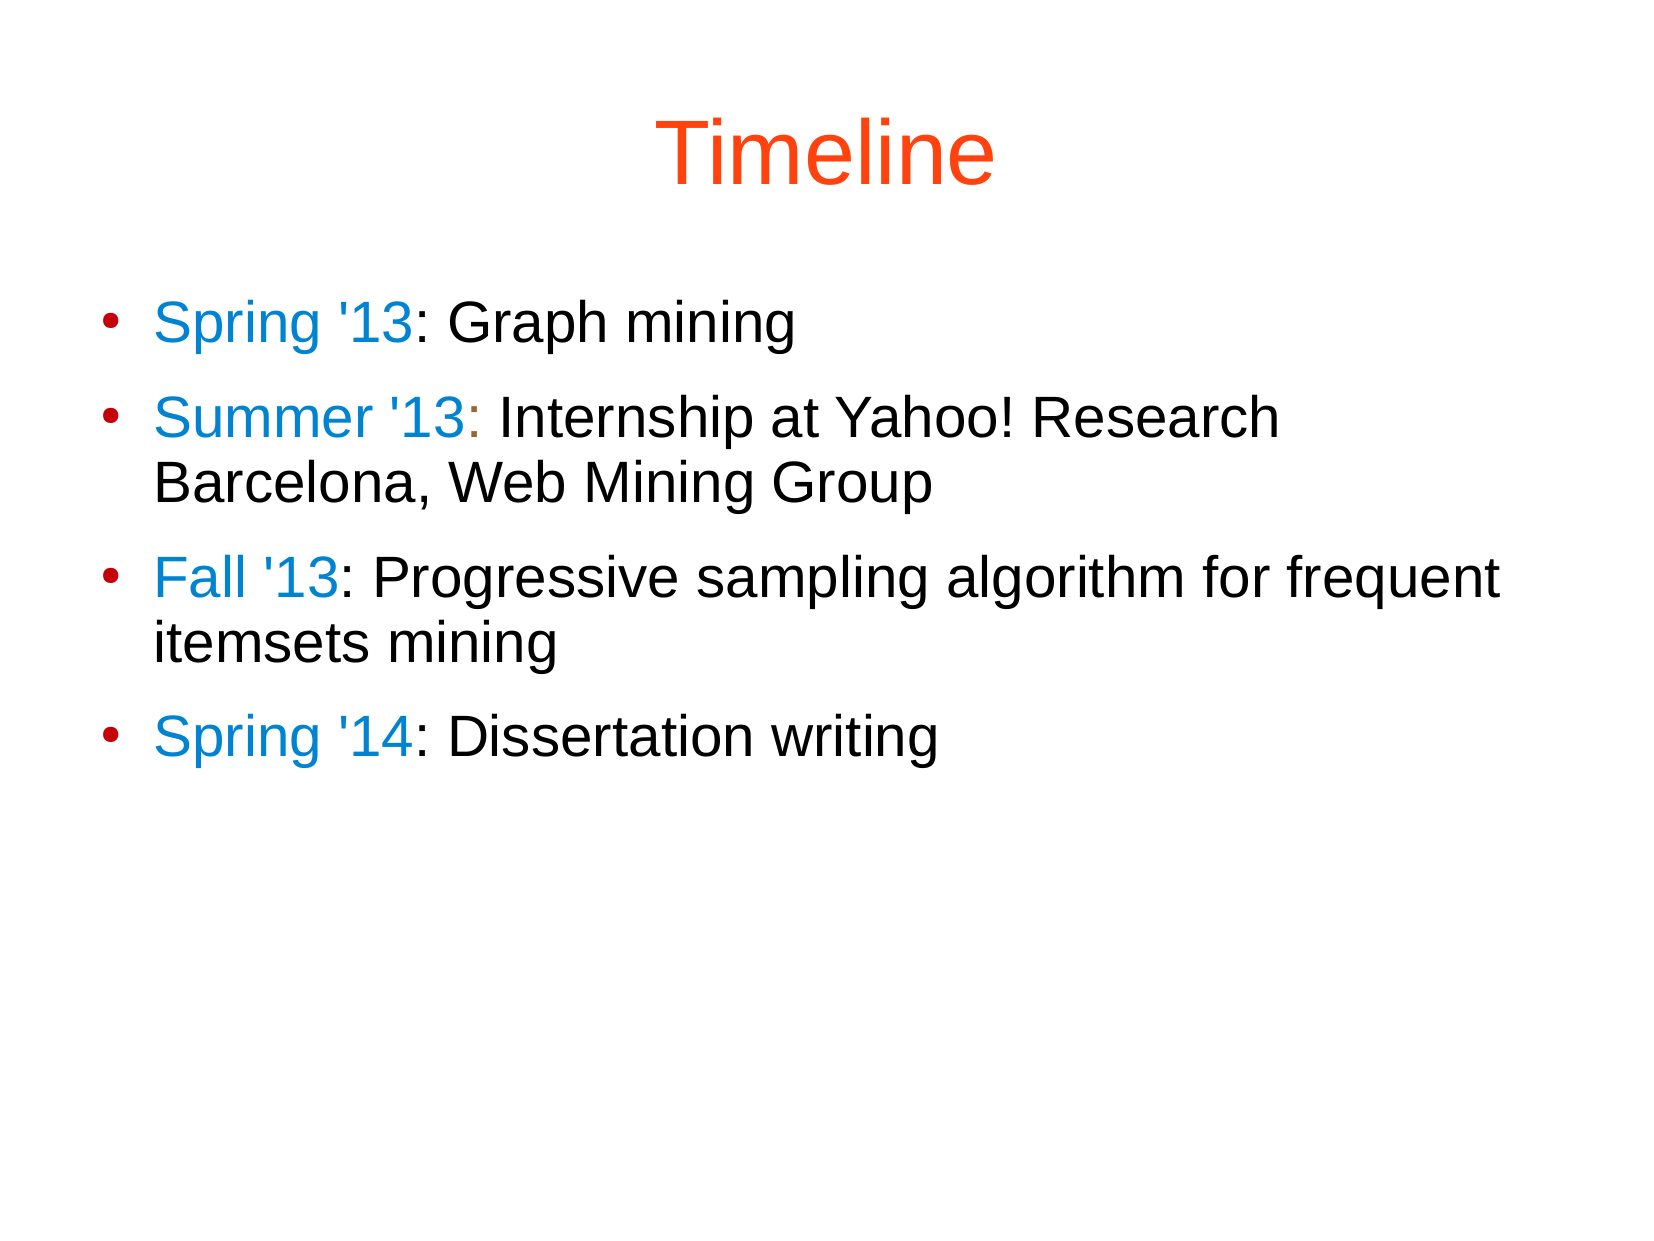

# Timeline
Spring '13: Graph mining
Summer '13: Internship at Yahoo! Research Barcelona, Web Mining Group
Fall '13: Progressive sampling algorithm for frequent itemsets mining
Spring '14: Dissertation writing